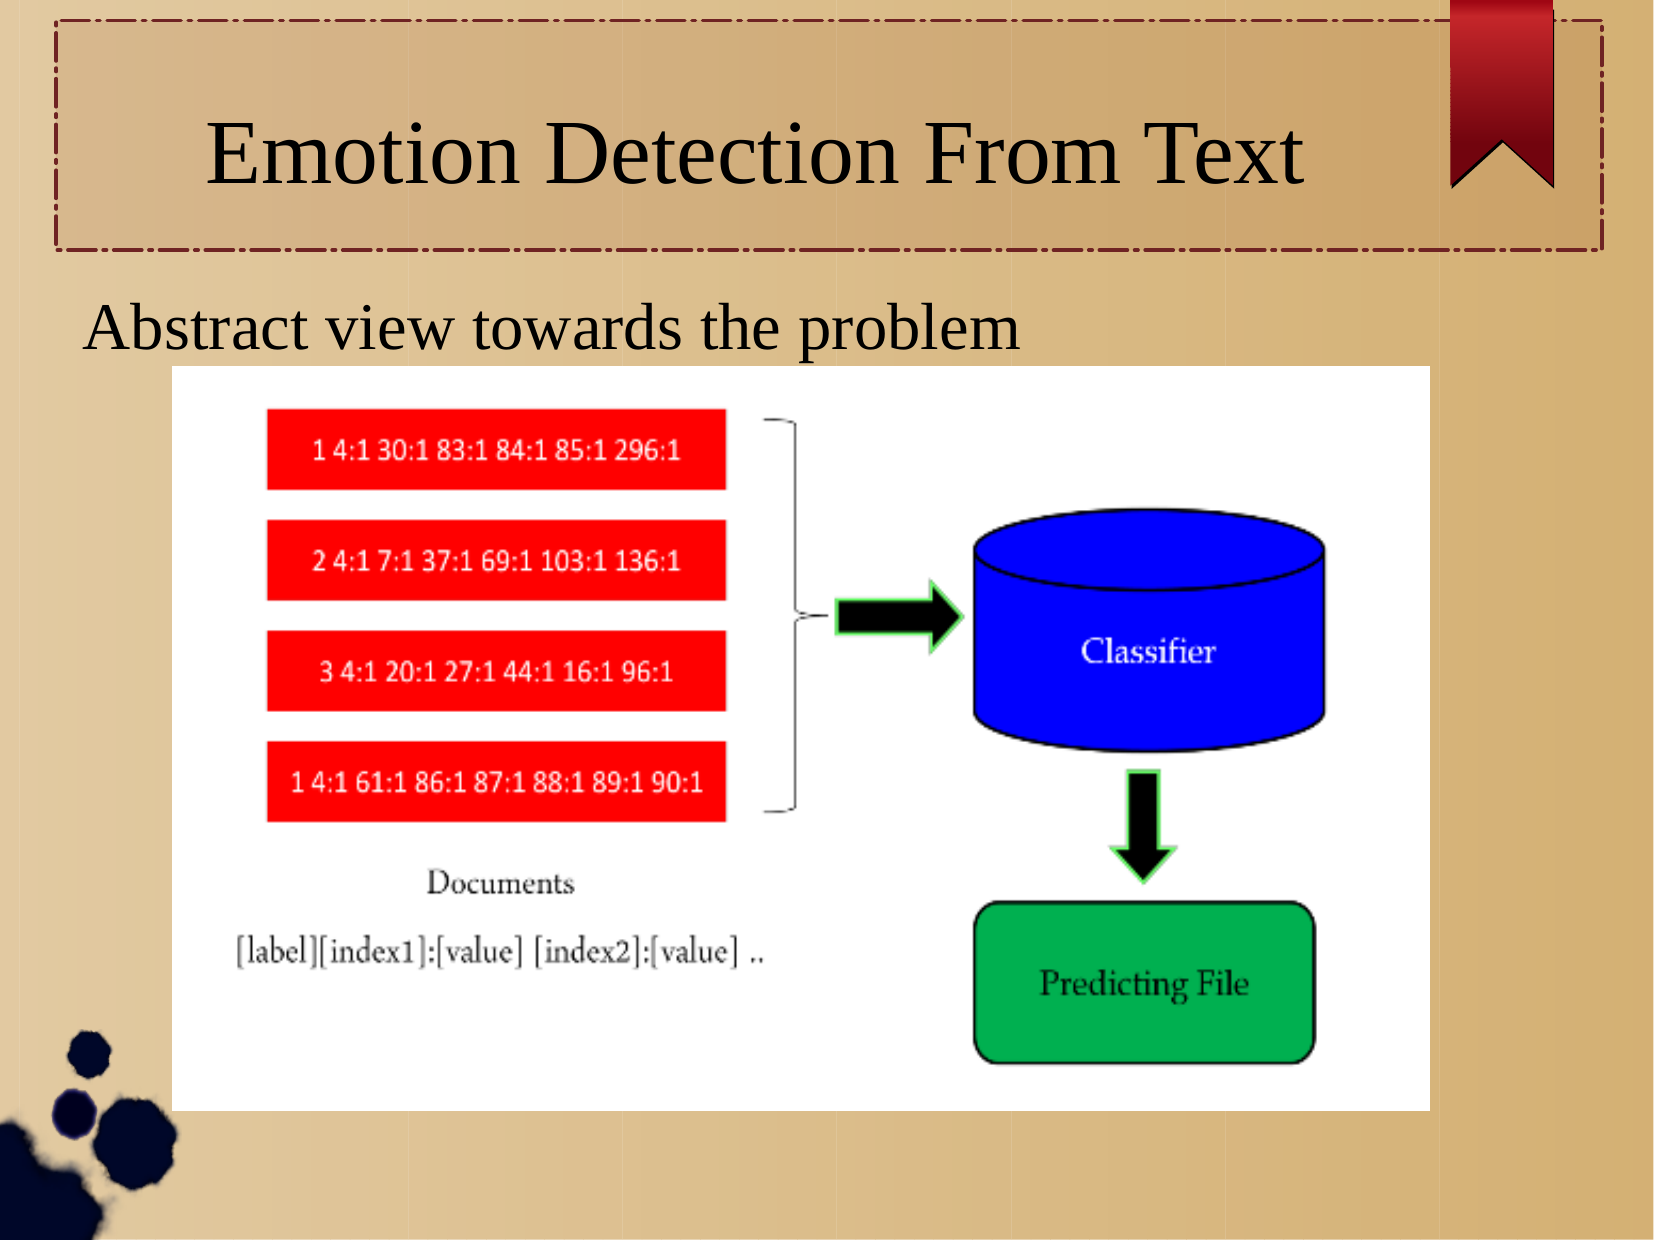

# Emotion Detection From Text
Abstract view towards the problem